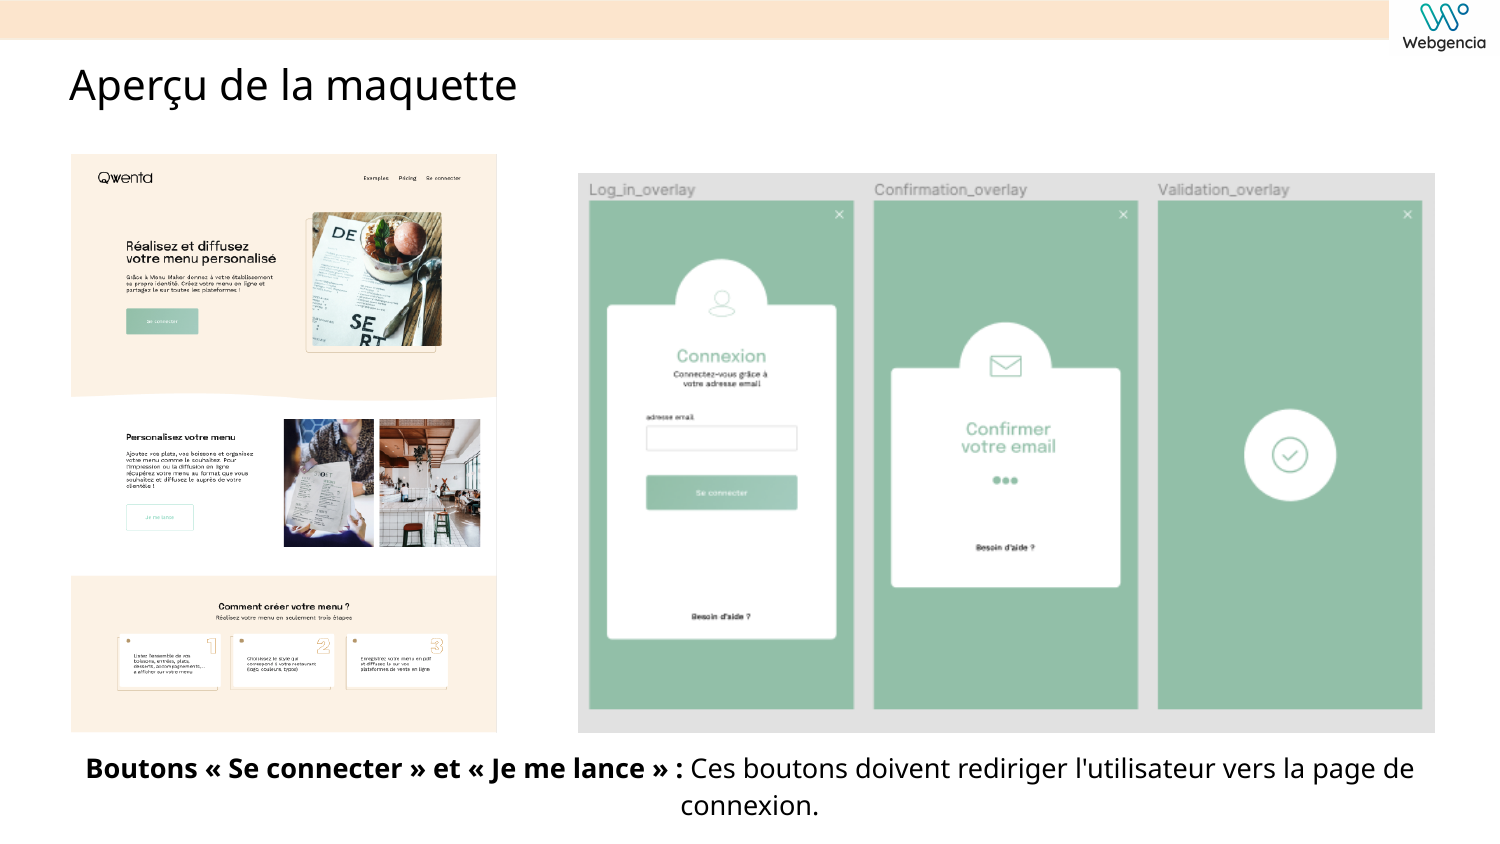

# Aperçu de la maquette
Boutons « Se connecter » et « Je me lance » : Ces boutons doivent rediriger l'utilisateur vers la page de connexion.